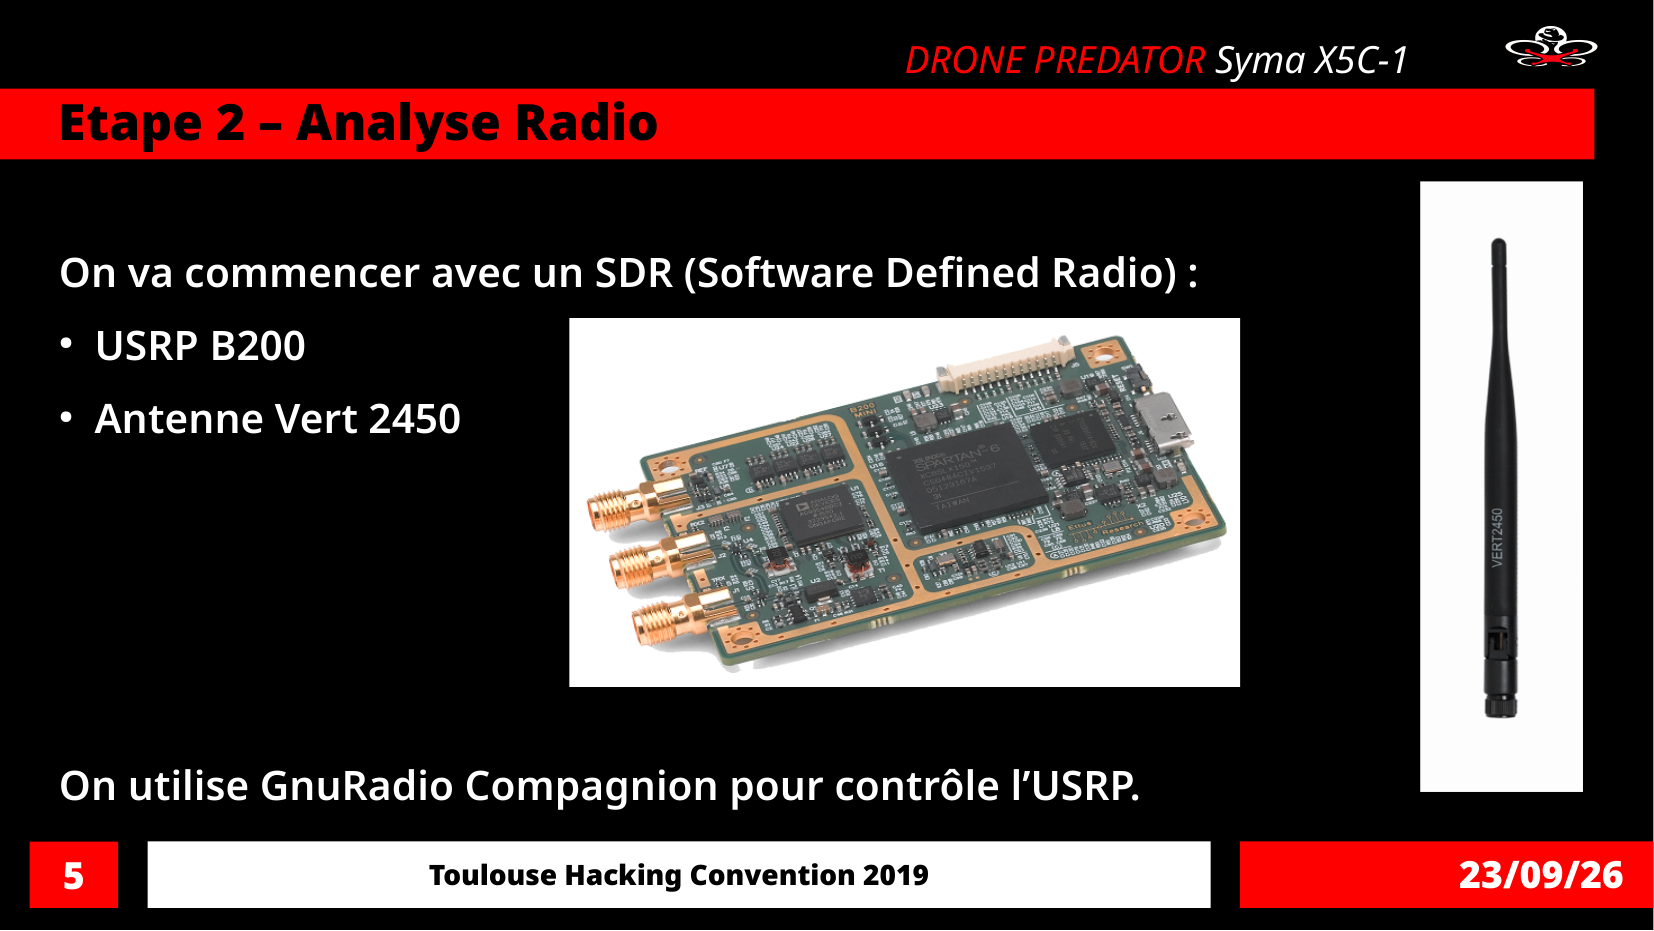

# Etape 2 – Analyse Radio
On va commencer avec un SDR (Software Defined Radio) :
USRP B200
Antenne Vert 2450
On utilise GnuRadio Compagnion pour contrôle l’USRP.
5